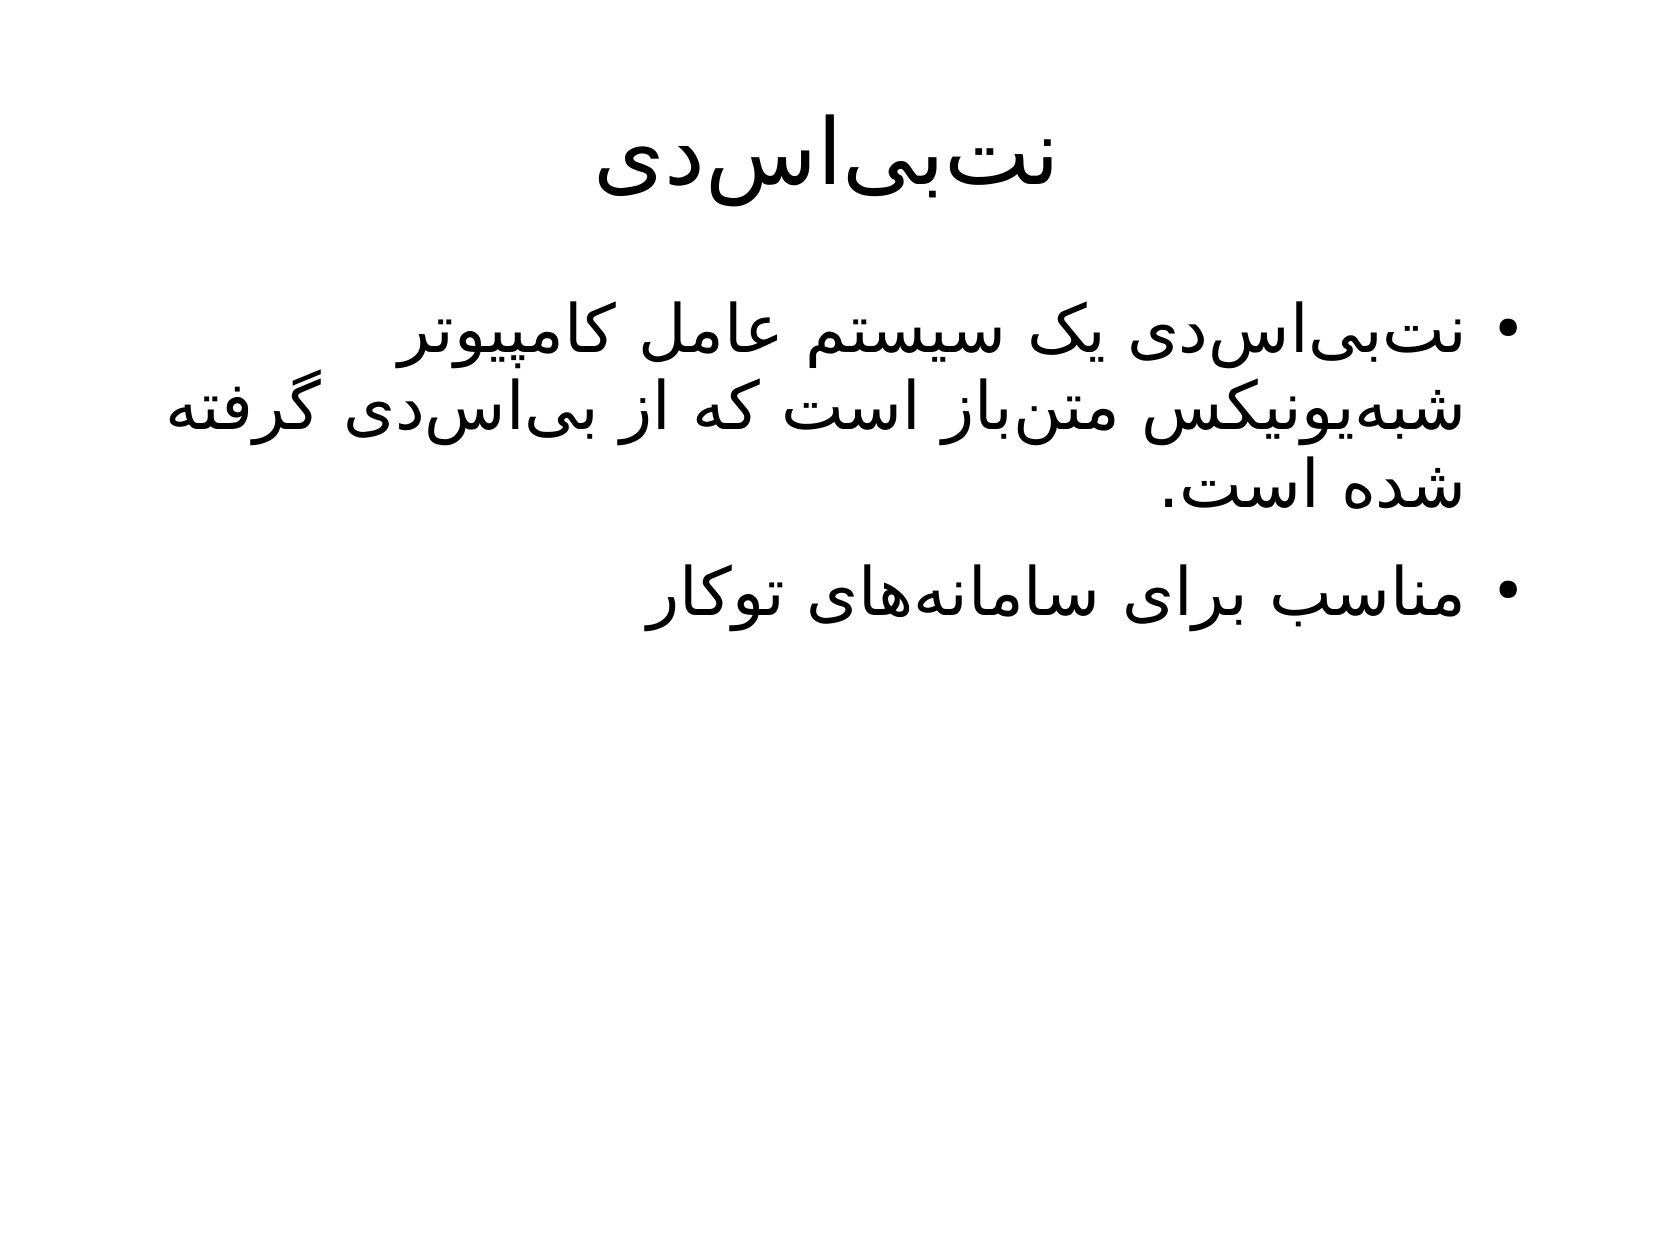

# نت‌بی‌اس‌دی
نت‌بی‌اس‌دی یک سیستم عامل کامپیوتر شبه‌یونیکس متن‌باز است که از بی‌اس‌دی گرفته شده است.
مناسب برای سامانه‌های توکار